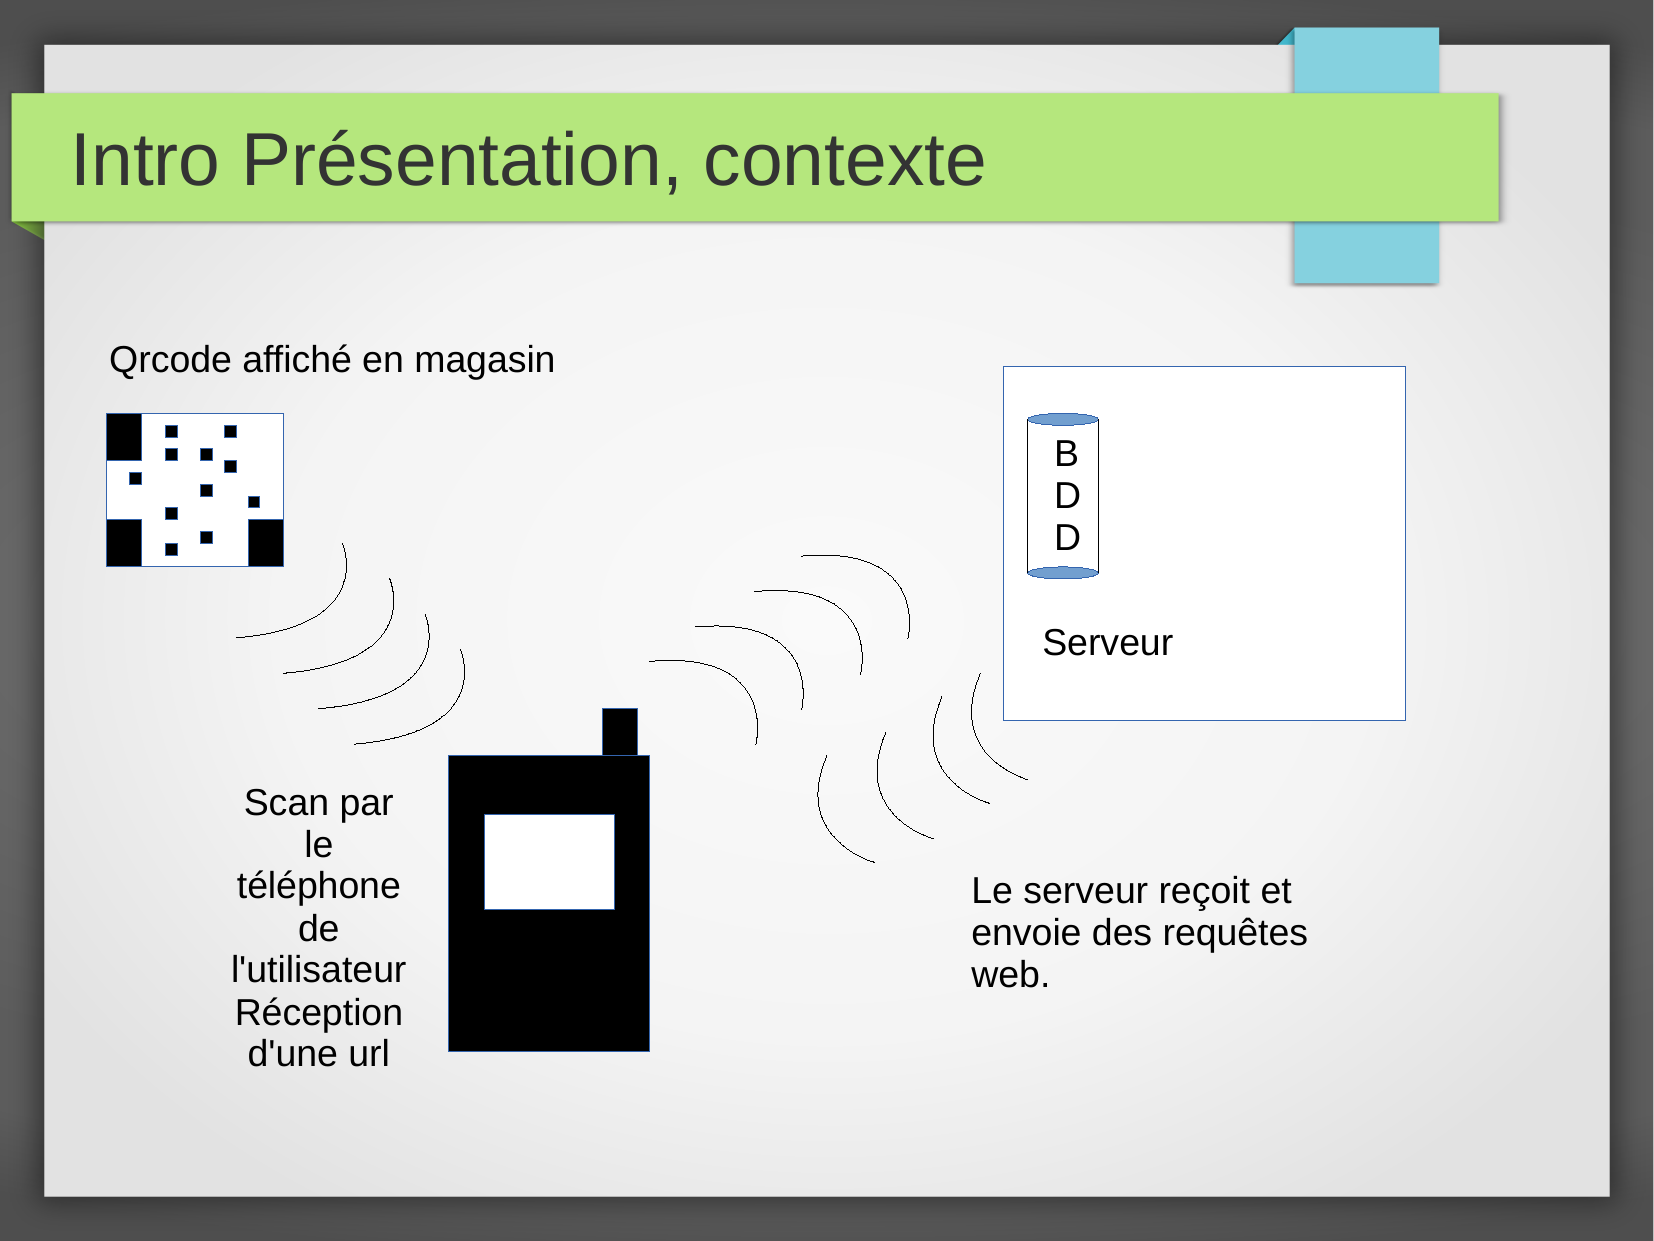

# Intro Présentation, contexte
Qrcode affiché en magasin
BDD
Serveur
Scan par le téléphone de l'utilisateur Réception d'une url
Le serveur reçoit et envoie des requêtes web.